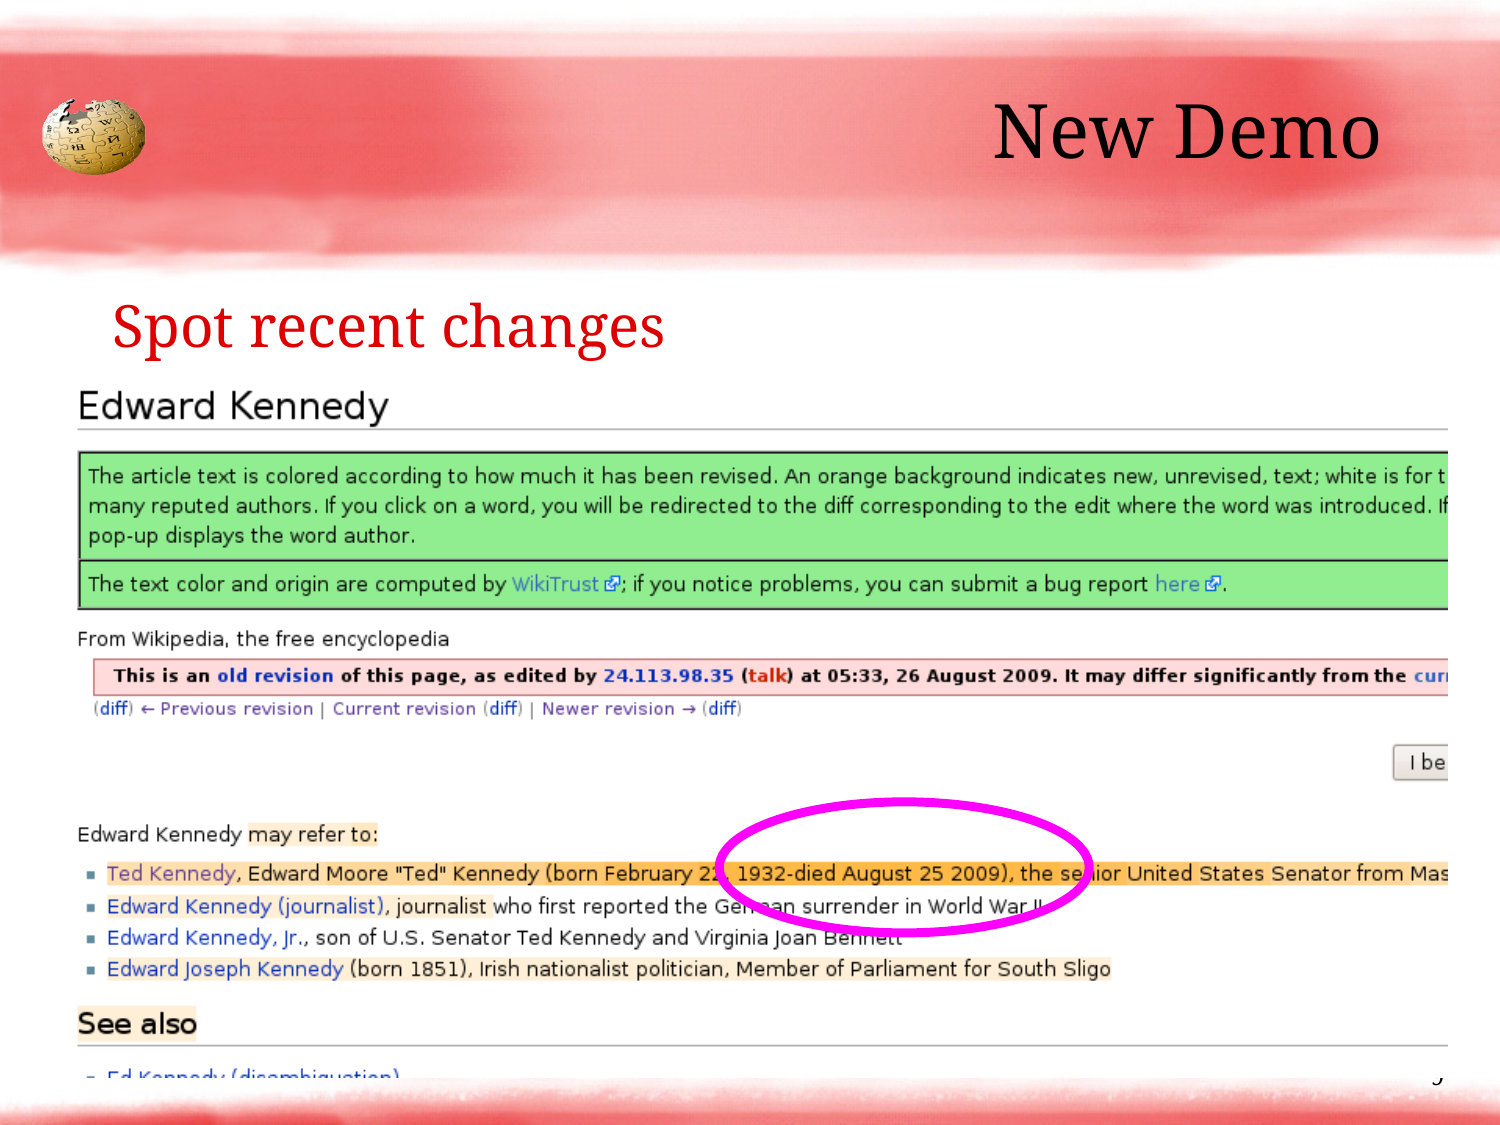

# New Demo
Spot recent changes
9